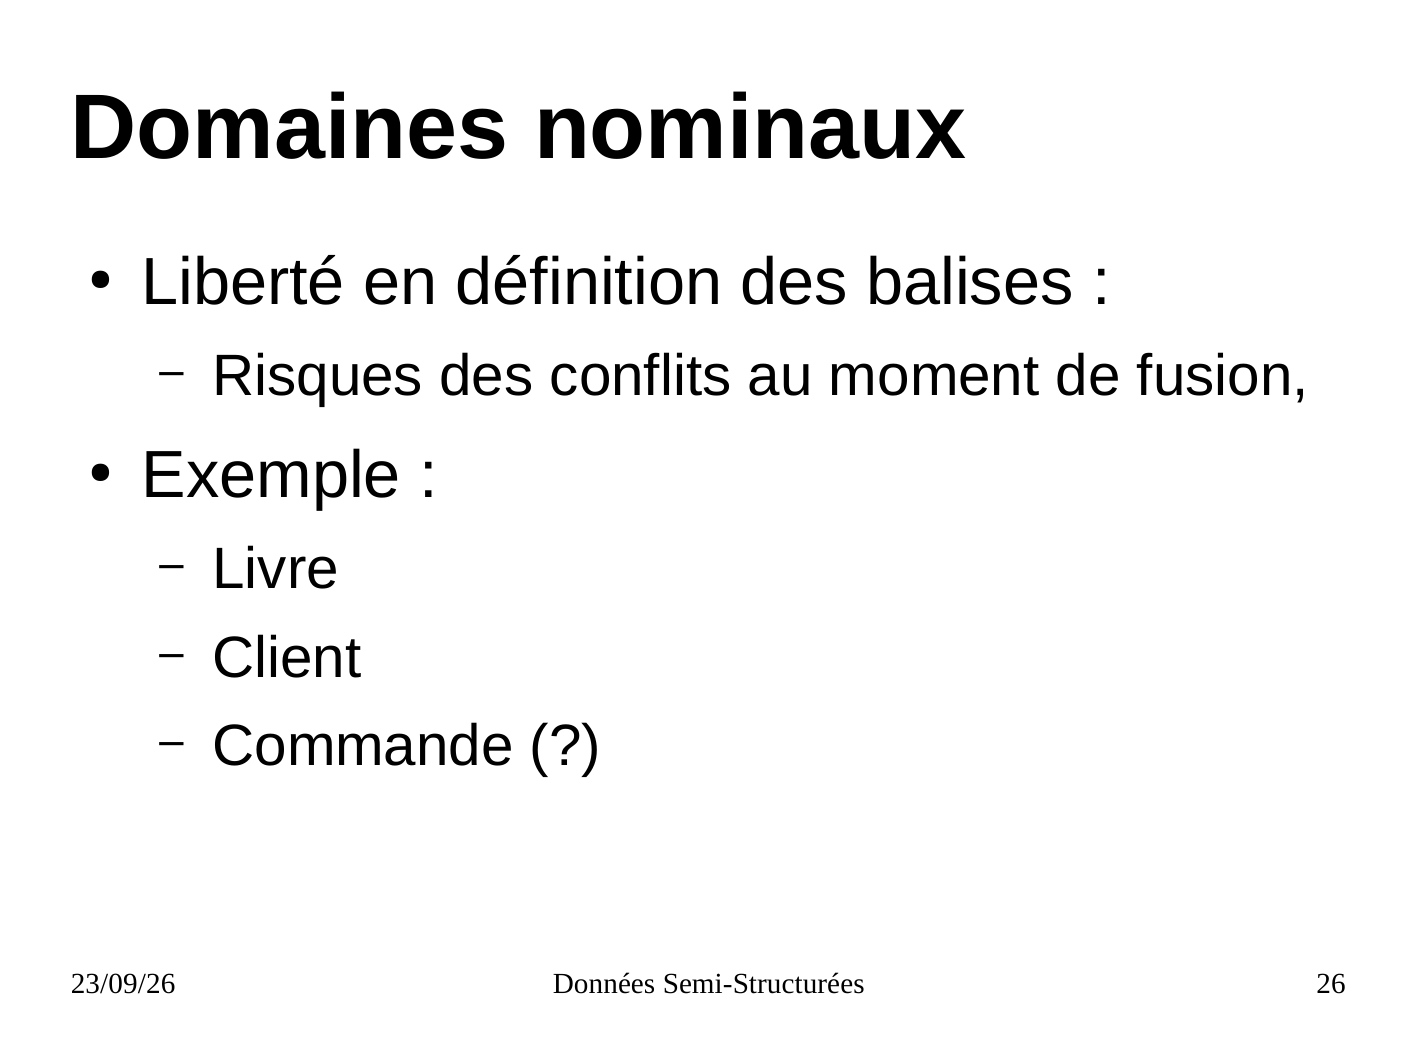

# Domaines nominaux
Liberté en définition des balises :
Risques des conflits au moment de fusion,
Exemple :
Livre
Client
Commande (?)
Données Semi-Structurées
26